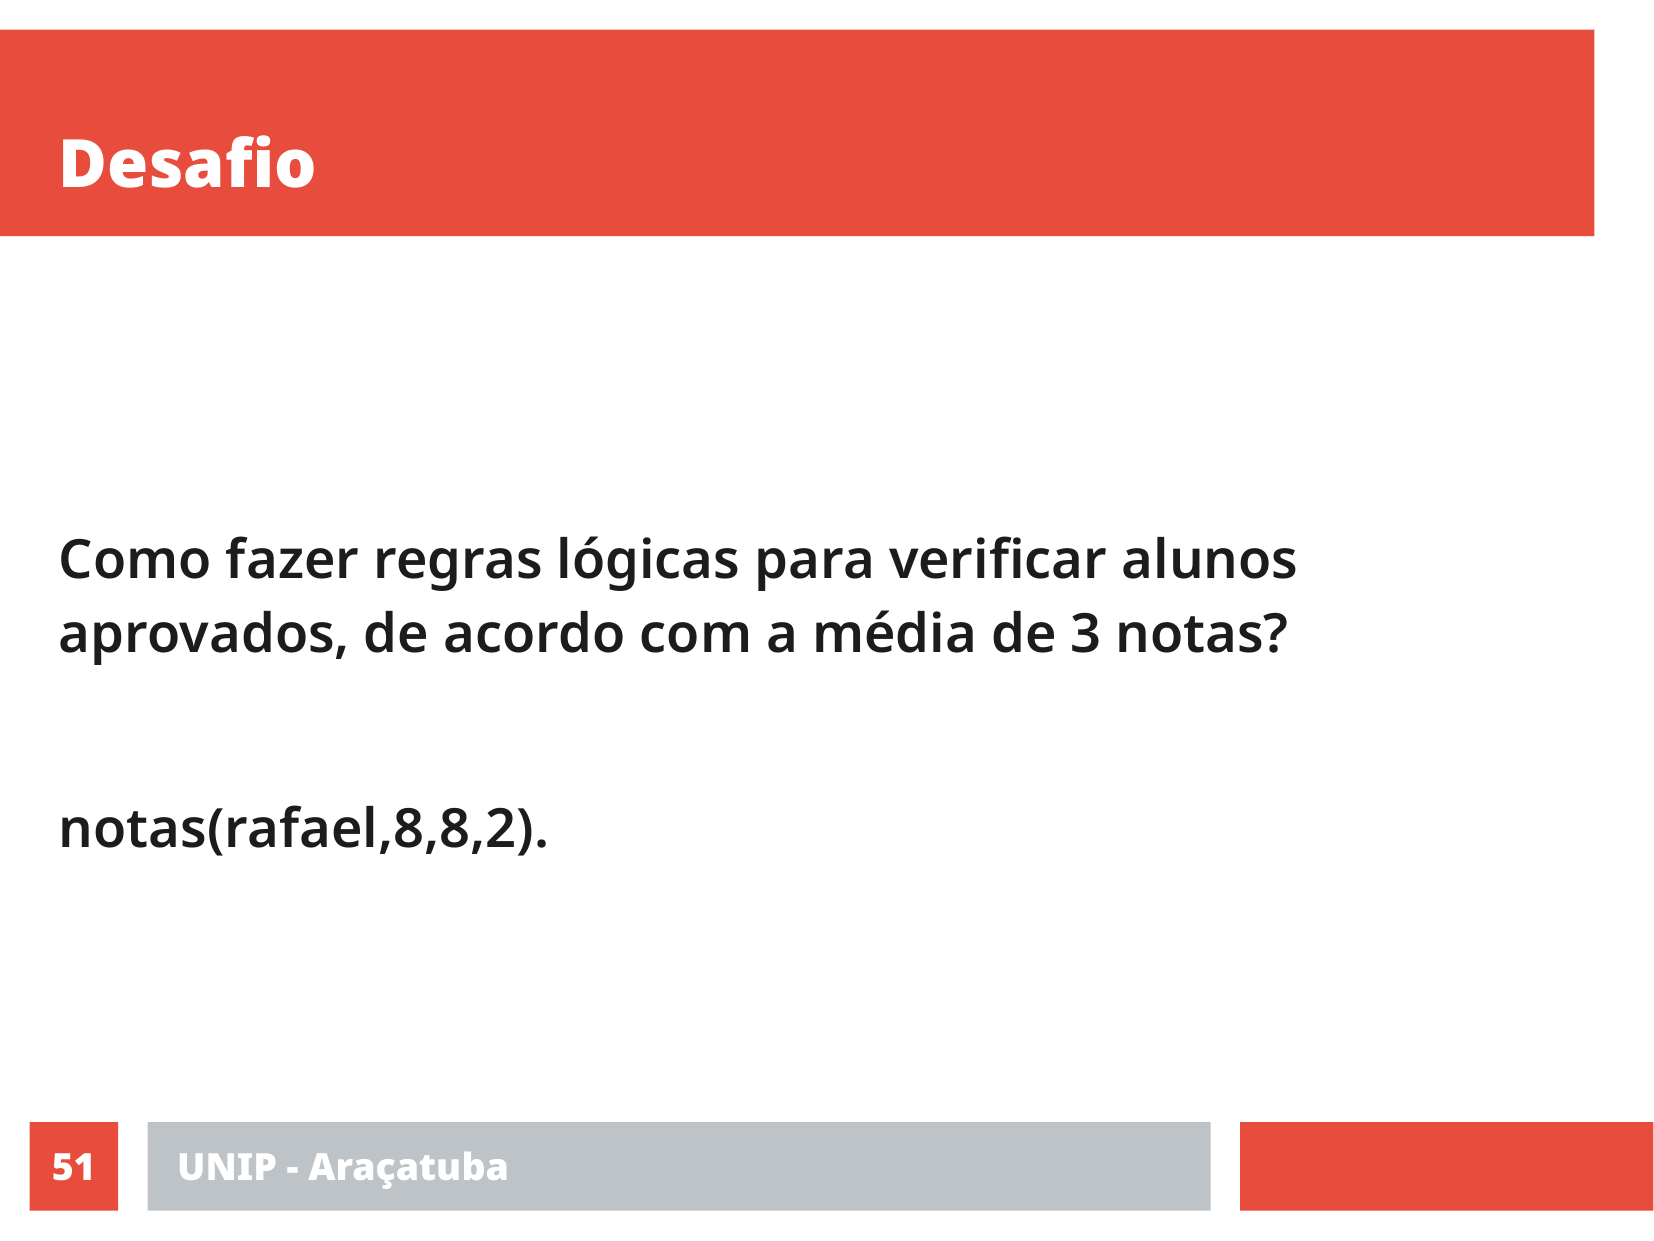

# Desafio
Como fazer regras lógicas para verificar alunos aprovados, de acordo com a média de 3 notas?
notas(rafael,8,8,2).
51
UNIP - Araçatuba